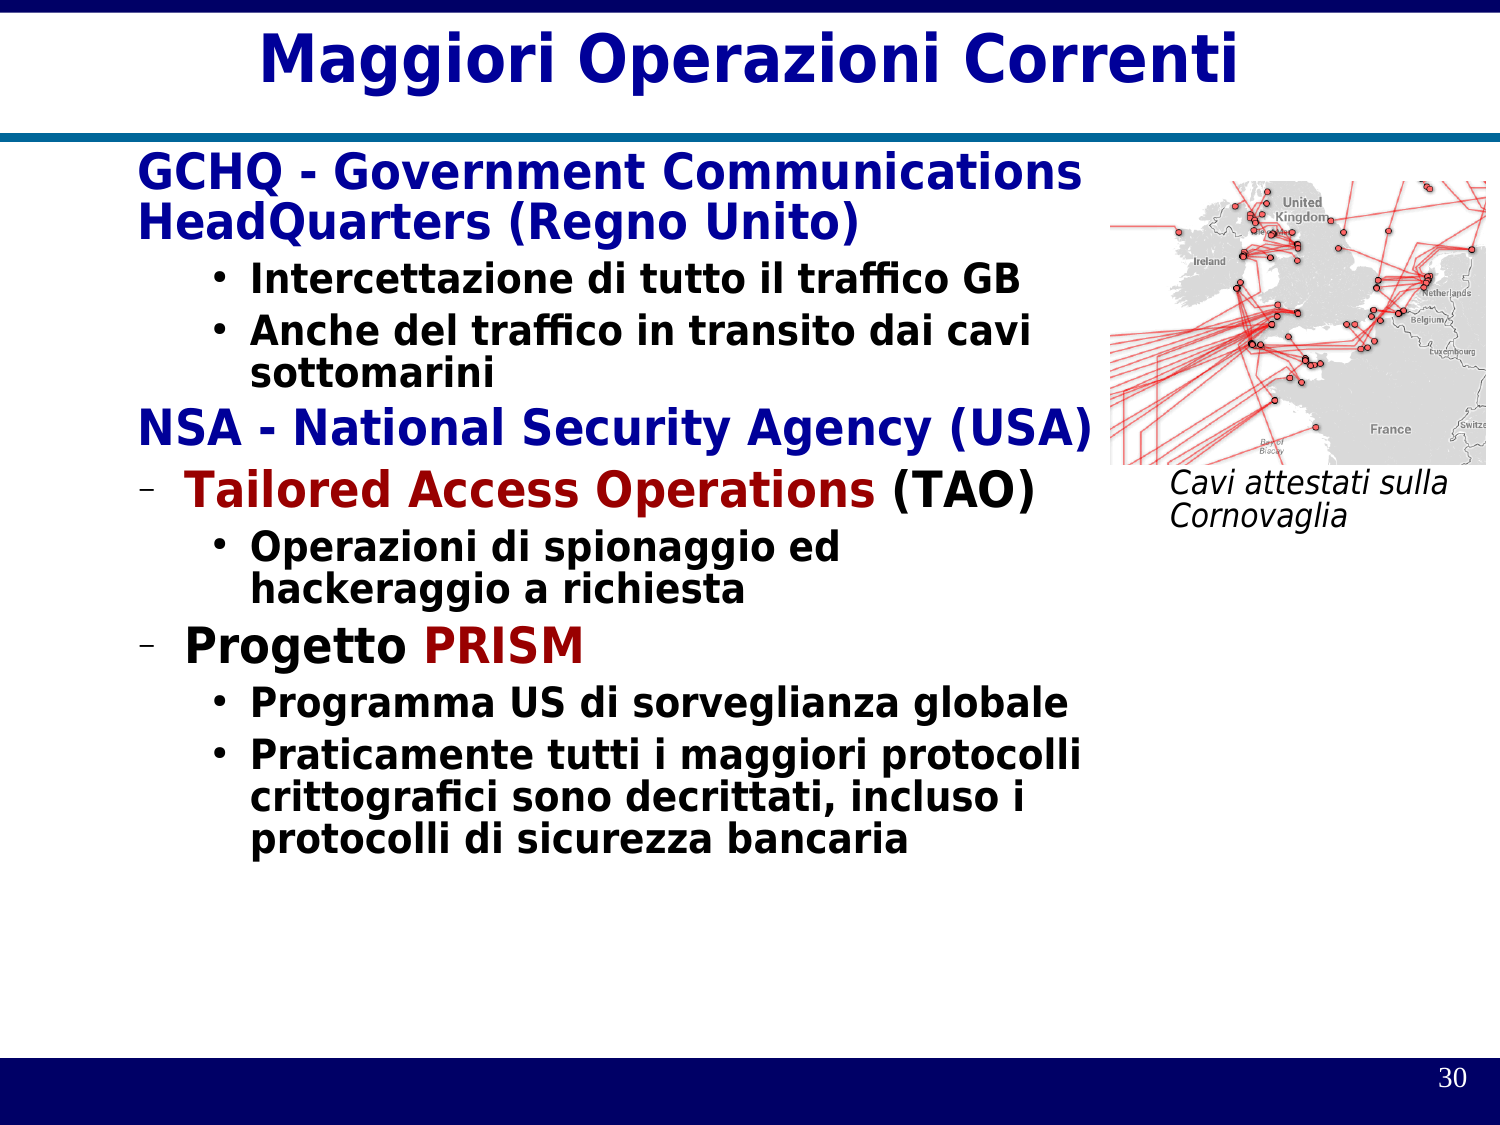

# Maggiori Operazioni Correnti
GCHQ - Government Communications HeadQuarters (Regno Unito)
Intercettazione di tutto il traffico GB
Anche del traffico in transito dai cavi sottomarini
NSA - National Security Agency (USA)
Tailored Access Operations (TAO)
Operazioni di spionaggio ed hackeraggio a richiesta
Progetto PRISM
Programma US di sorveglianza globale
Praticamente tutti i maggiori protocolli crittografici sono decrittati, incluso i protocolli di sicurezza bancaria
Cavi attestati sulla
Cornovaglia